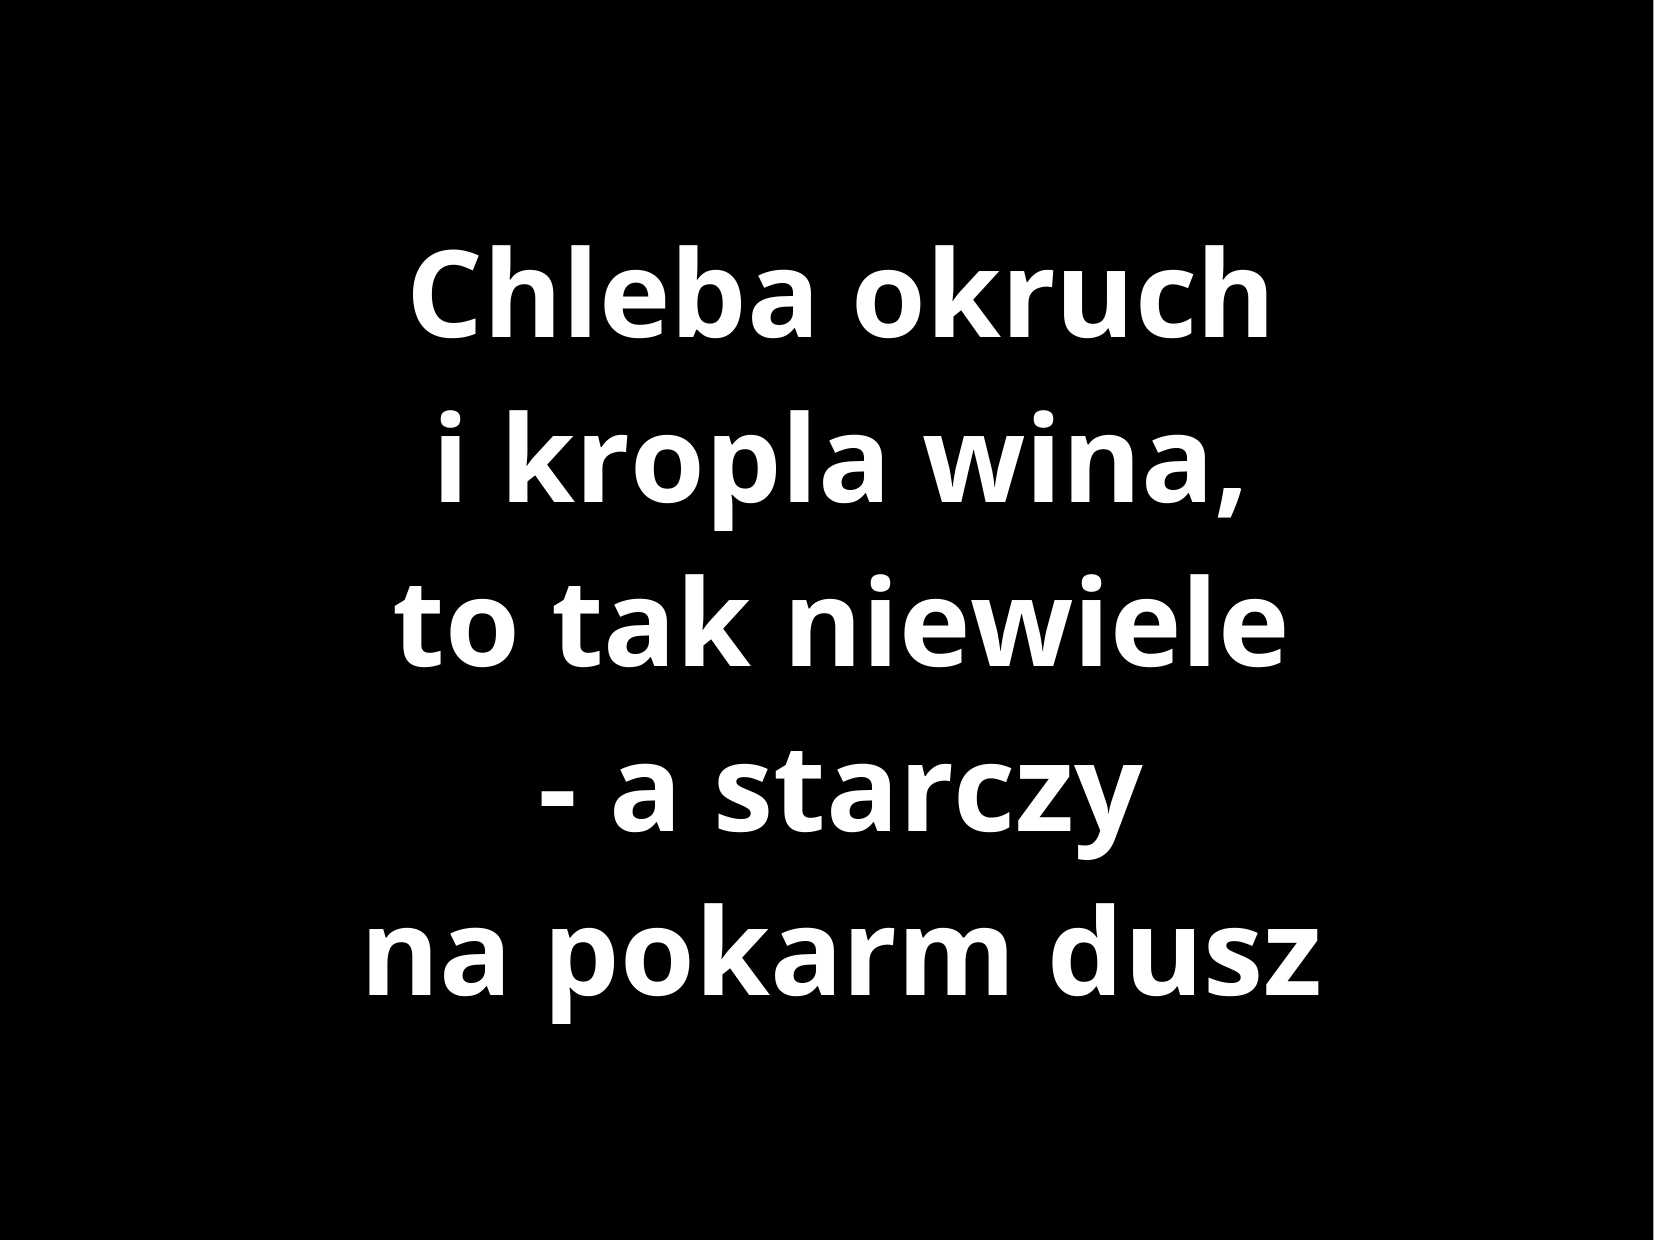

# Chleba okruch
i kropla wina,
to tak niewiele
- a starczy
na pokarm dusz